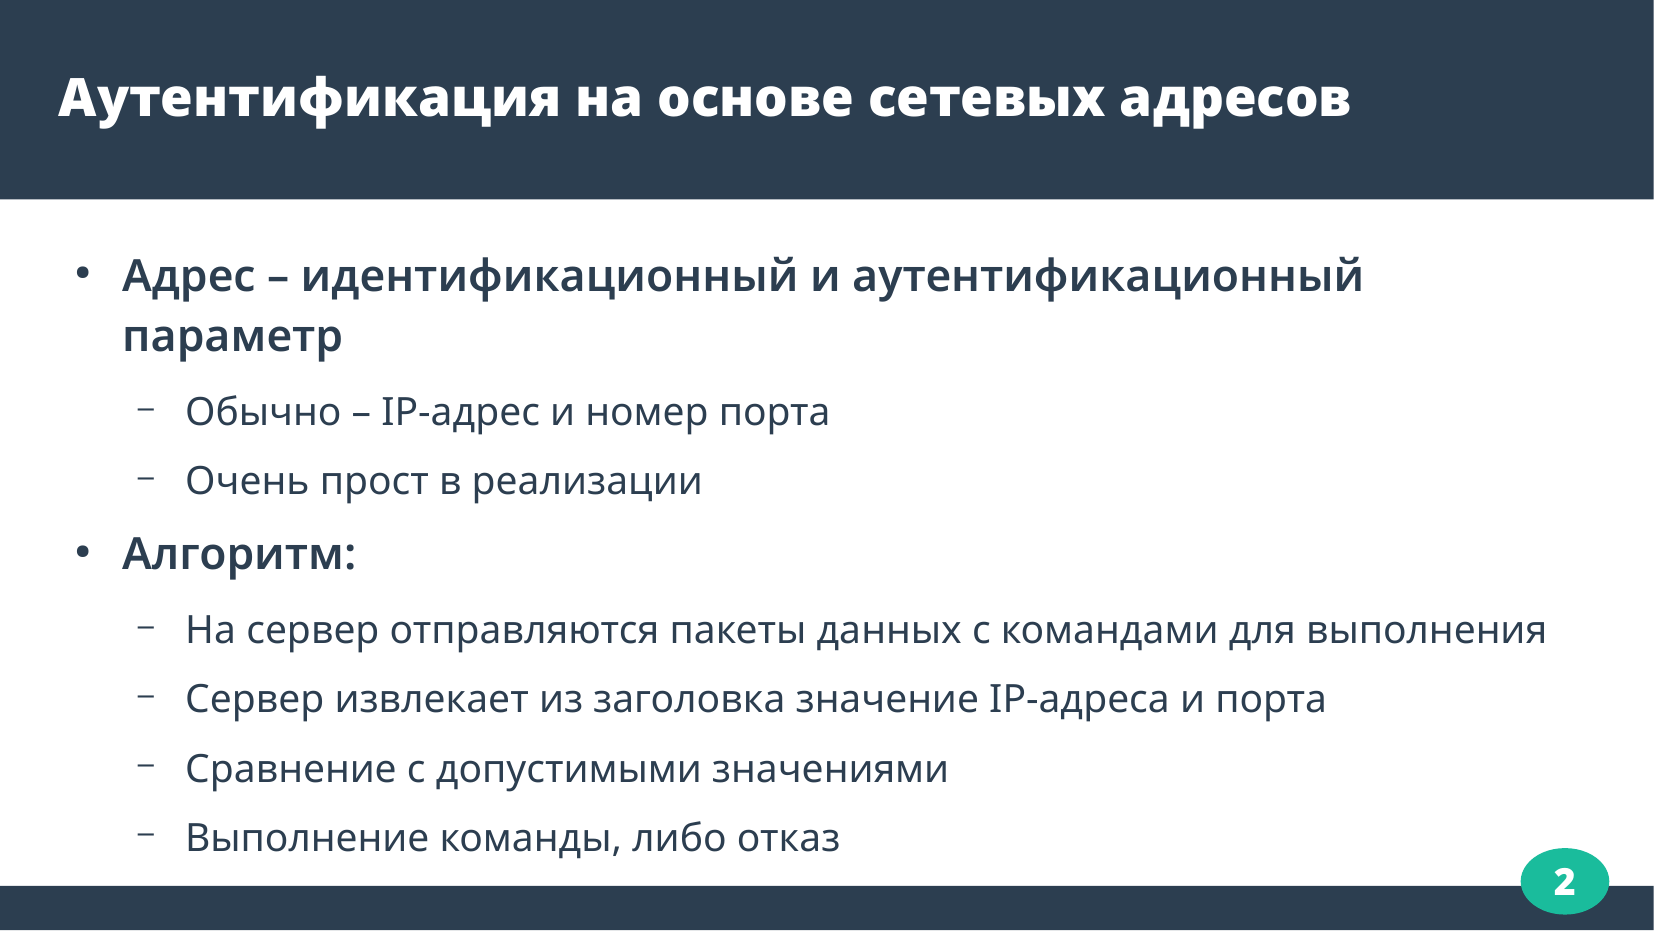

# Аутентификация на основе сетевых адресов
Адрес – идентификационный и аутентификационный параметр
Обычно – IP-адрес и номер порта
Очень прост в реализации
Алгоритм:
На сервер отправляются пакеты данных с командами для выполнения
Сервер извлекает из заголовка значение IP-адреса и порта
Сравнение с допустимыми значениями
Выполнение команды, либо отказ
2